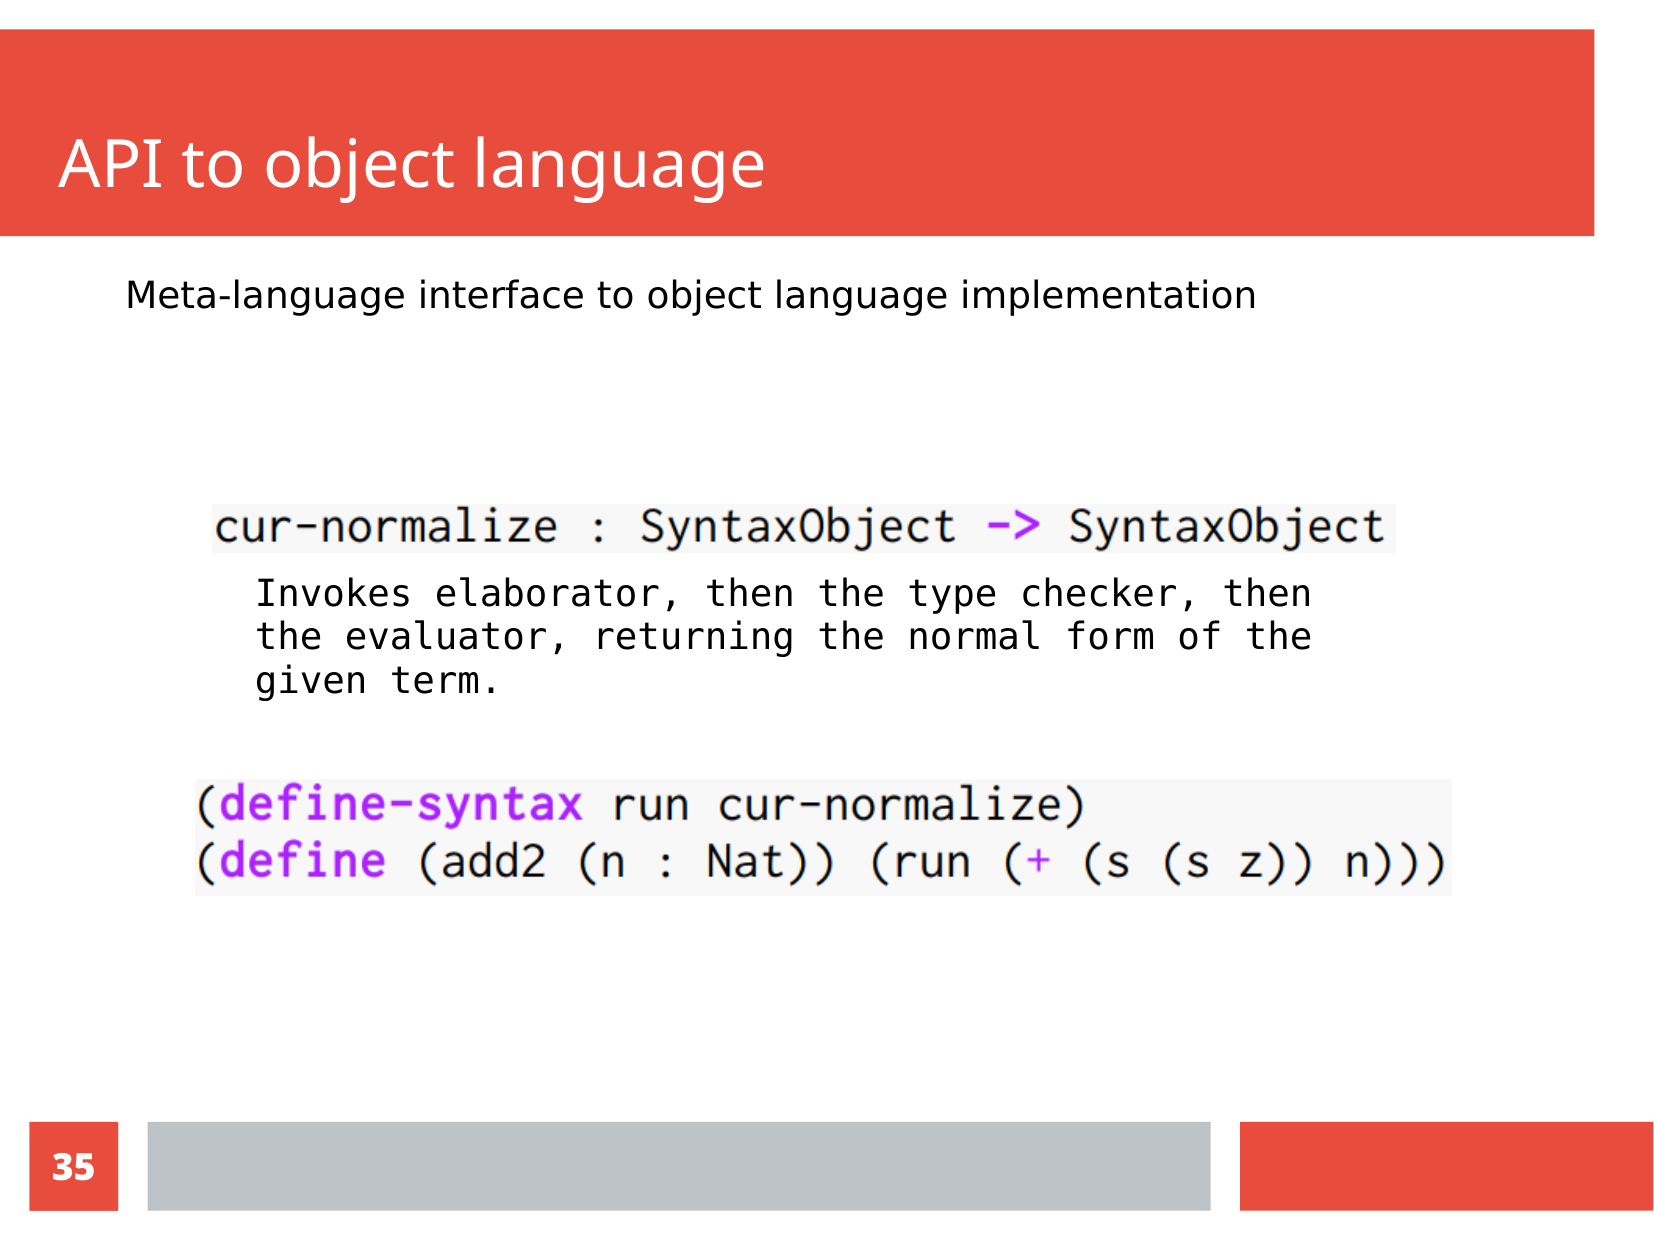

# API to object language
Meta-language interface to object language implementation
Invokes elaborator, then the type checker, then the evaluator, returning the normal form of the given term.
35